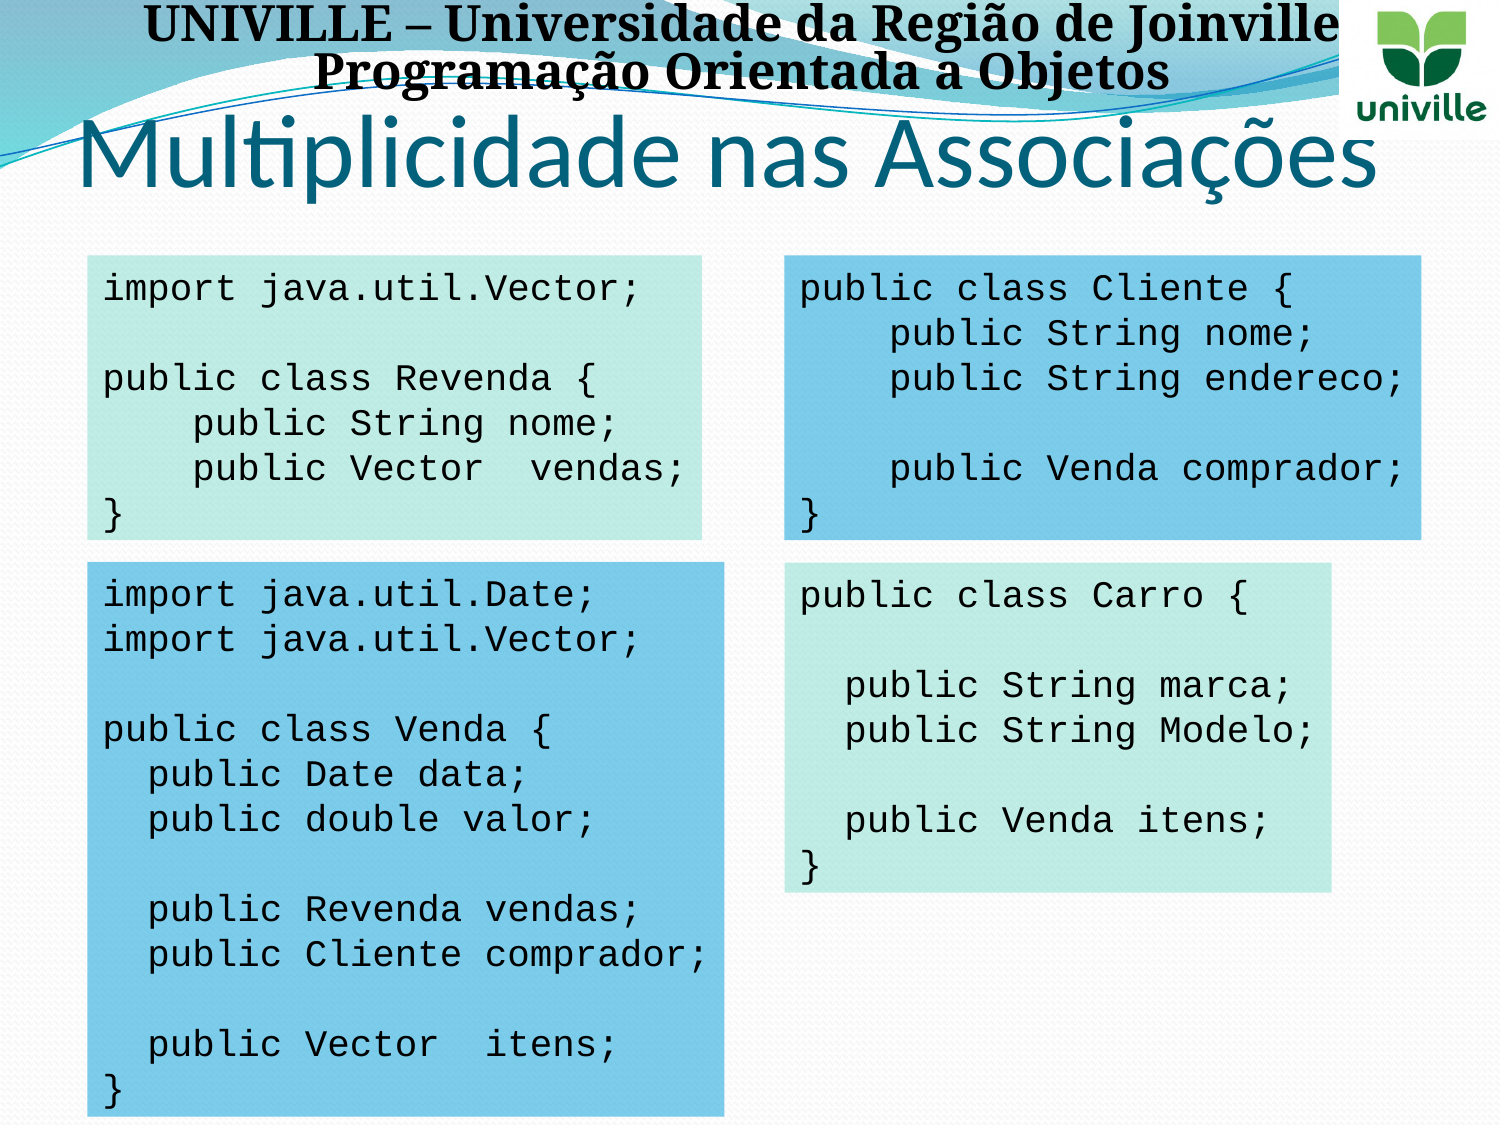

UNIVILLE – Universidade da Região de Joinville
Programação Orientada a Objetos
# Multiplicidade nas Associações
import java.util.Vector;
public class Revenda {
 public String nome;
 public Vector vendas;
}
public class Cliente {
 public String nome;
 public String endereco;
 public Venda comprador;
}
import java.util.Date;
import java.util.Vector;
public class Venda {
 public Date data;
 public double valor;
 public Revenda vendas;
 public Cliente comprador;
 public Vector itens;
}
public class Carro {
 public String marca;
 public String Modelo;
 public Venda itens;
}